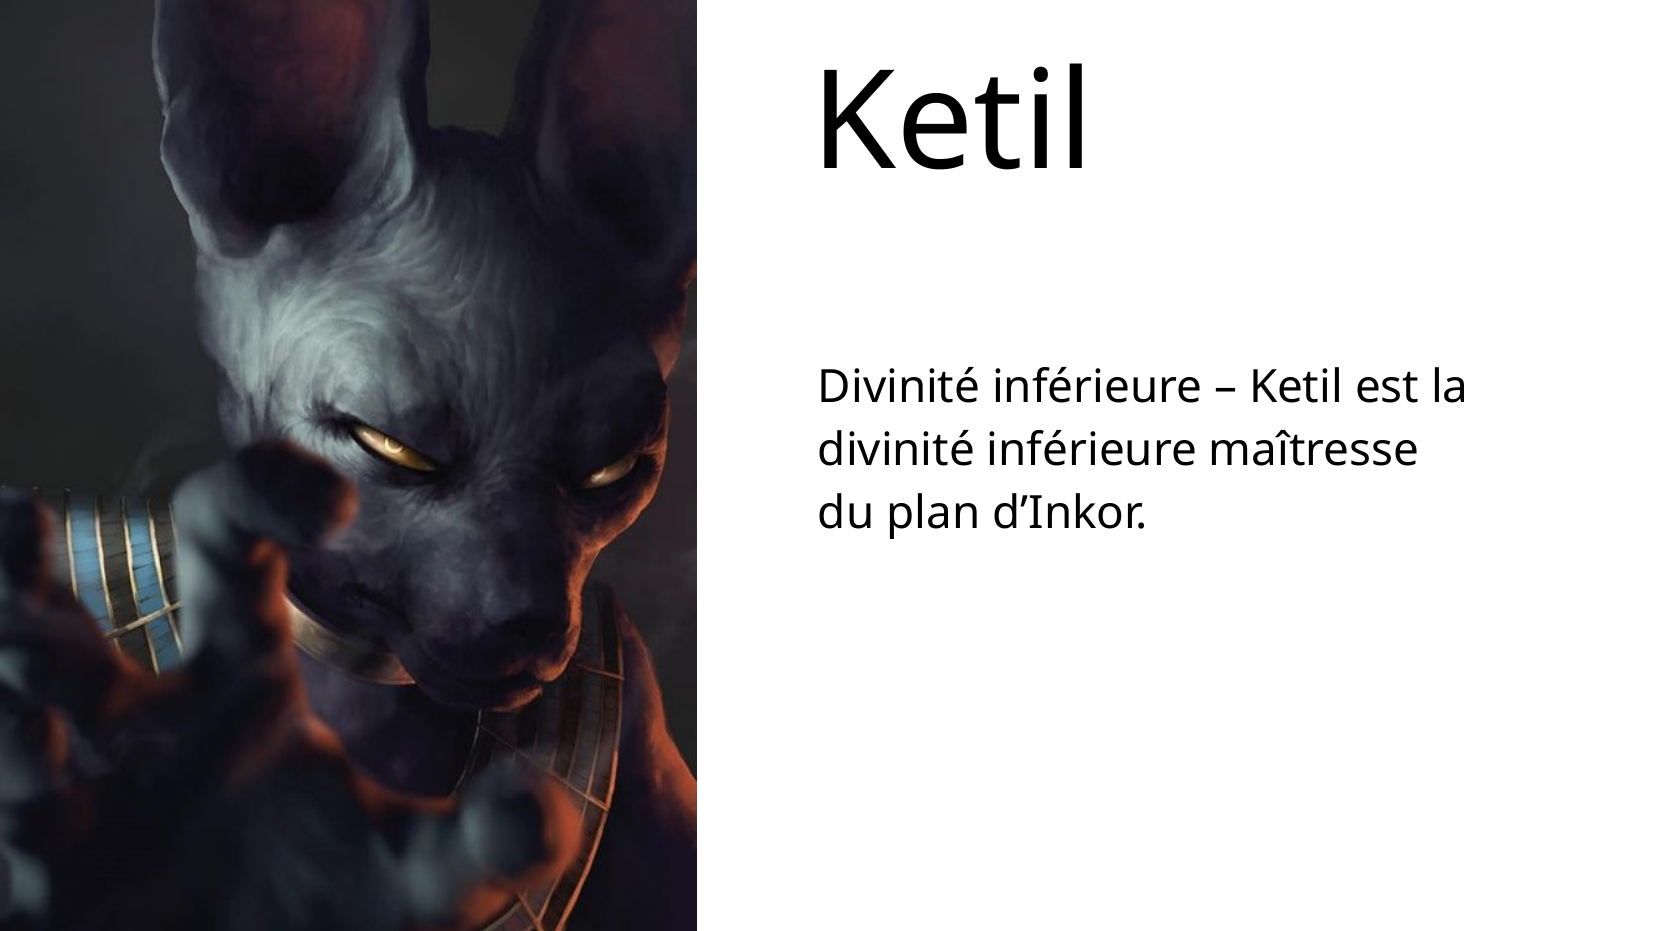

# Ketil
Divinité inférieure – Ketil est la divinité inférieure maîtresse du plan d’Inkor.